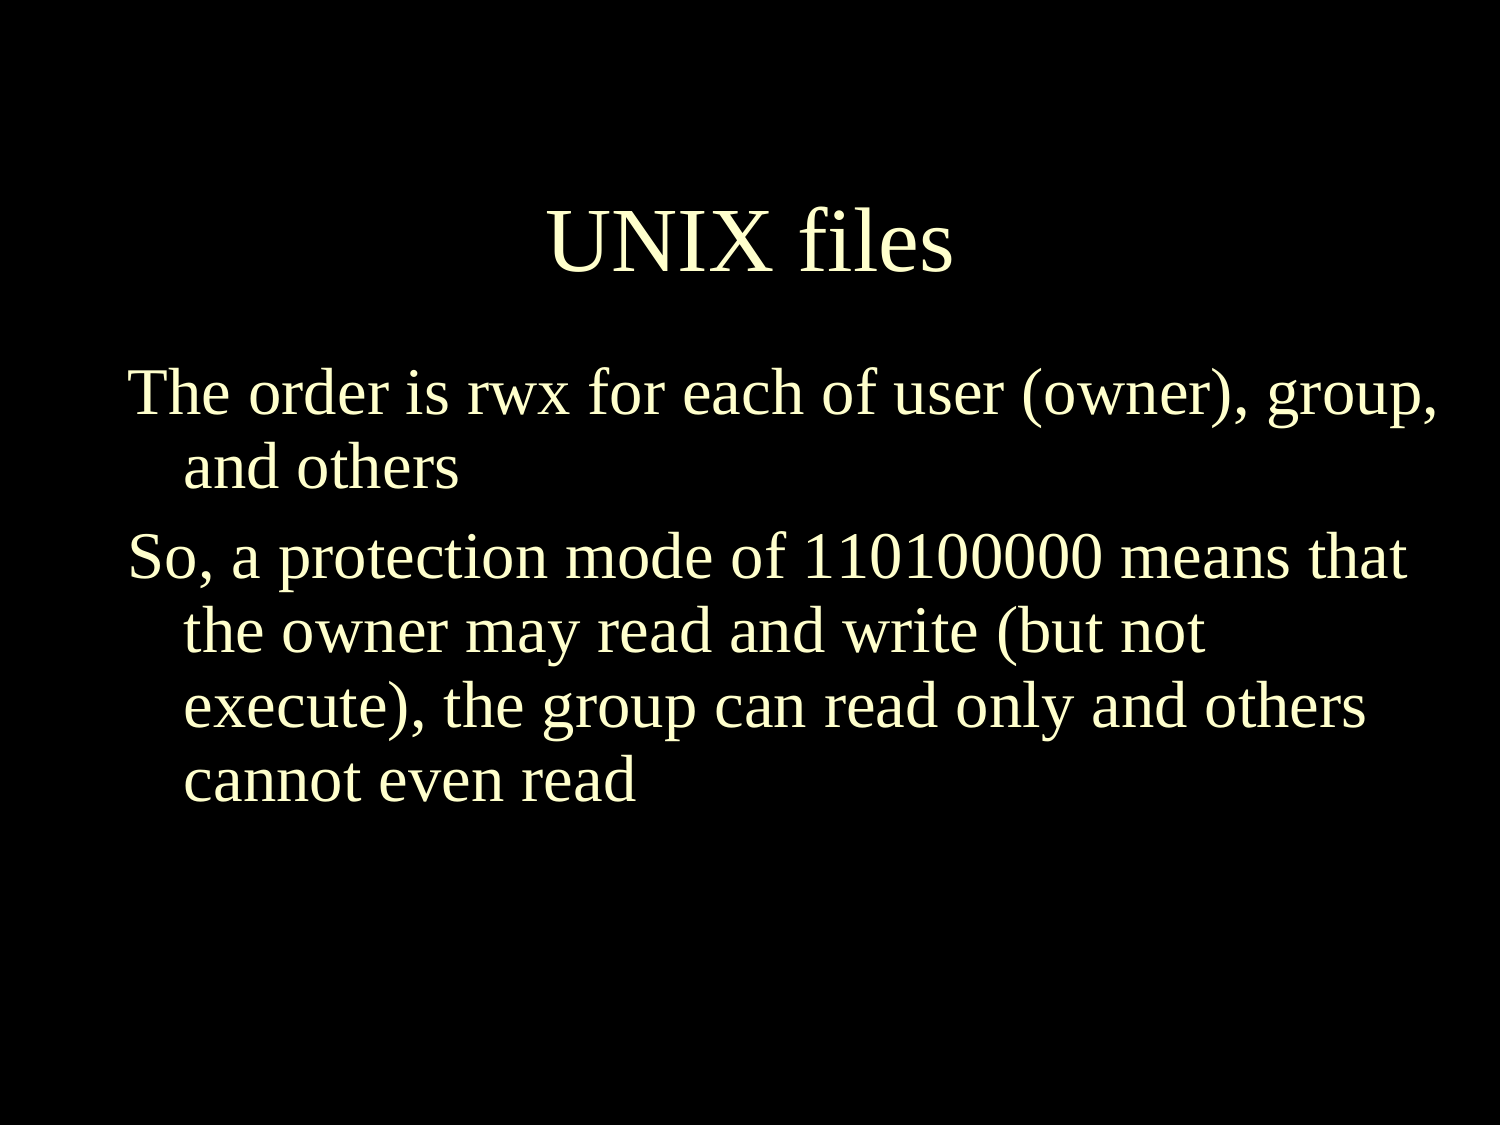

# UNIX files
The order is rwx for each of user (owner), group, and others
So, a protection mode of 110100000 means that the owner may read and write (but not execute), the group can read only and others cannot even read